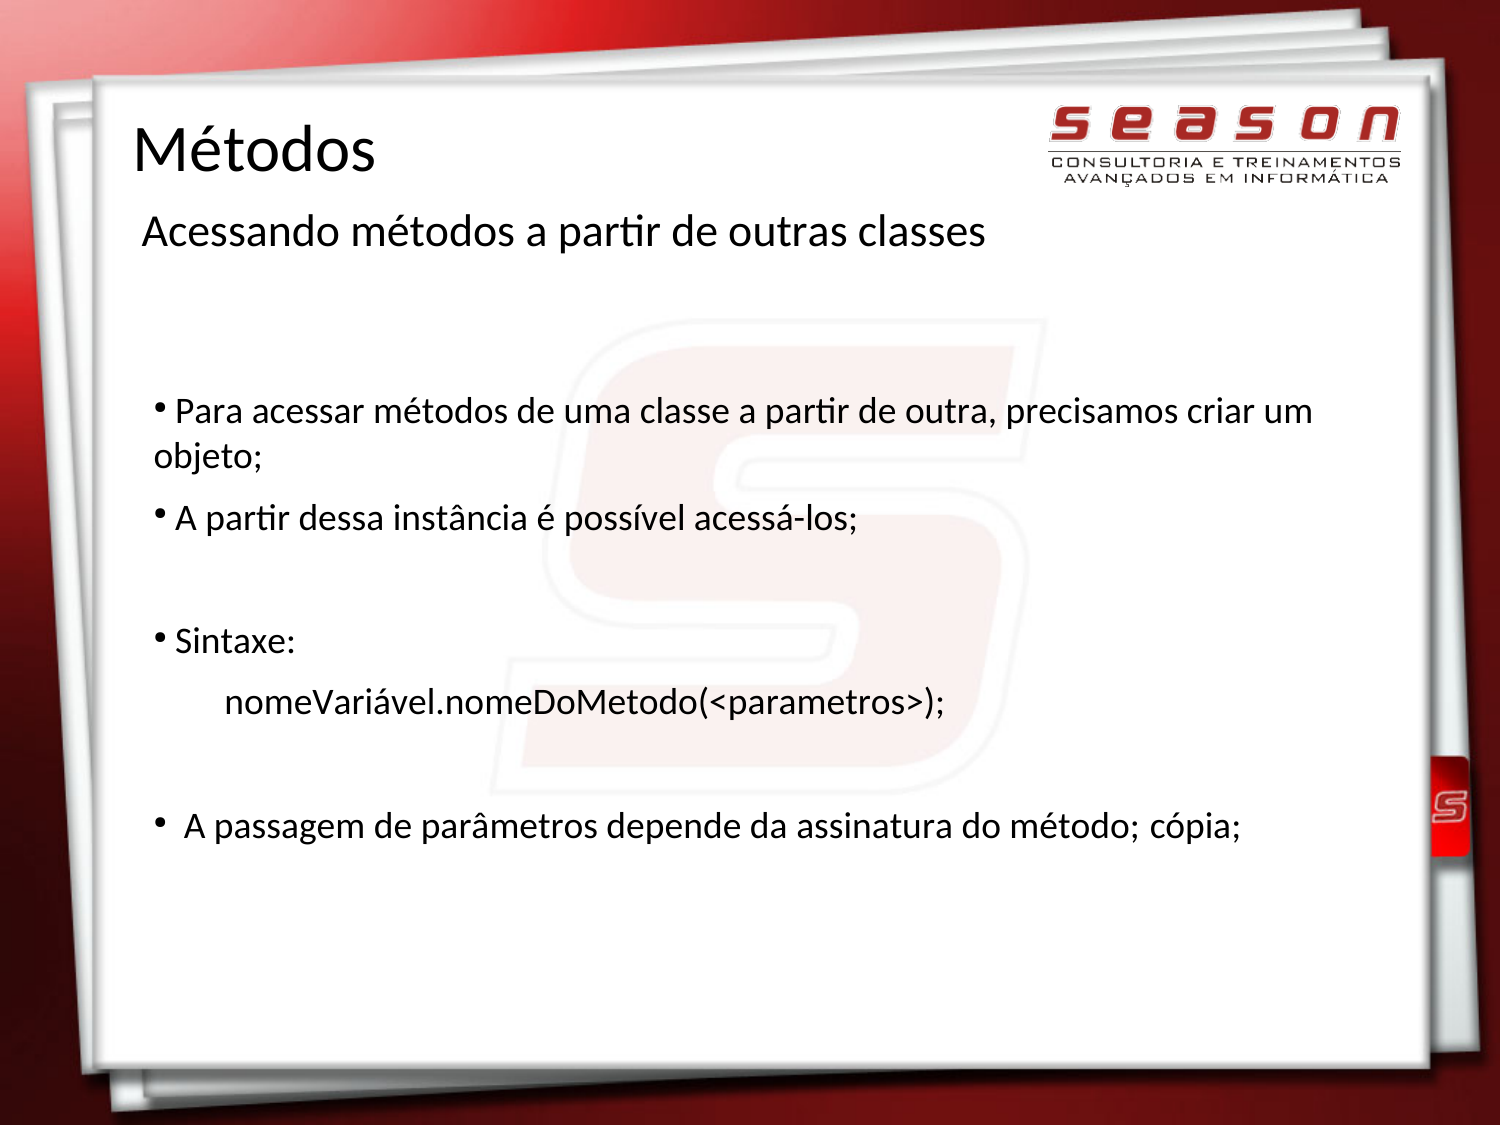

# Métodos
Acessando métodos a partir de outras classes
 Para acessar métodos de uma classe a partir de outra, precisamos criar um objeto;
 A partir dessa instância é possível acessá-los;
 Sintaxe:
nomeVariável.nomeDoMetodo(<parametros>);
 A passagem de parâmetros depende da assinatura do método; cópia;